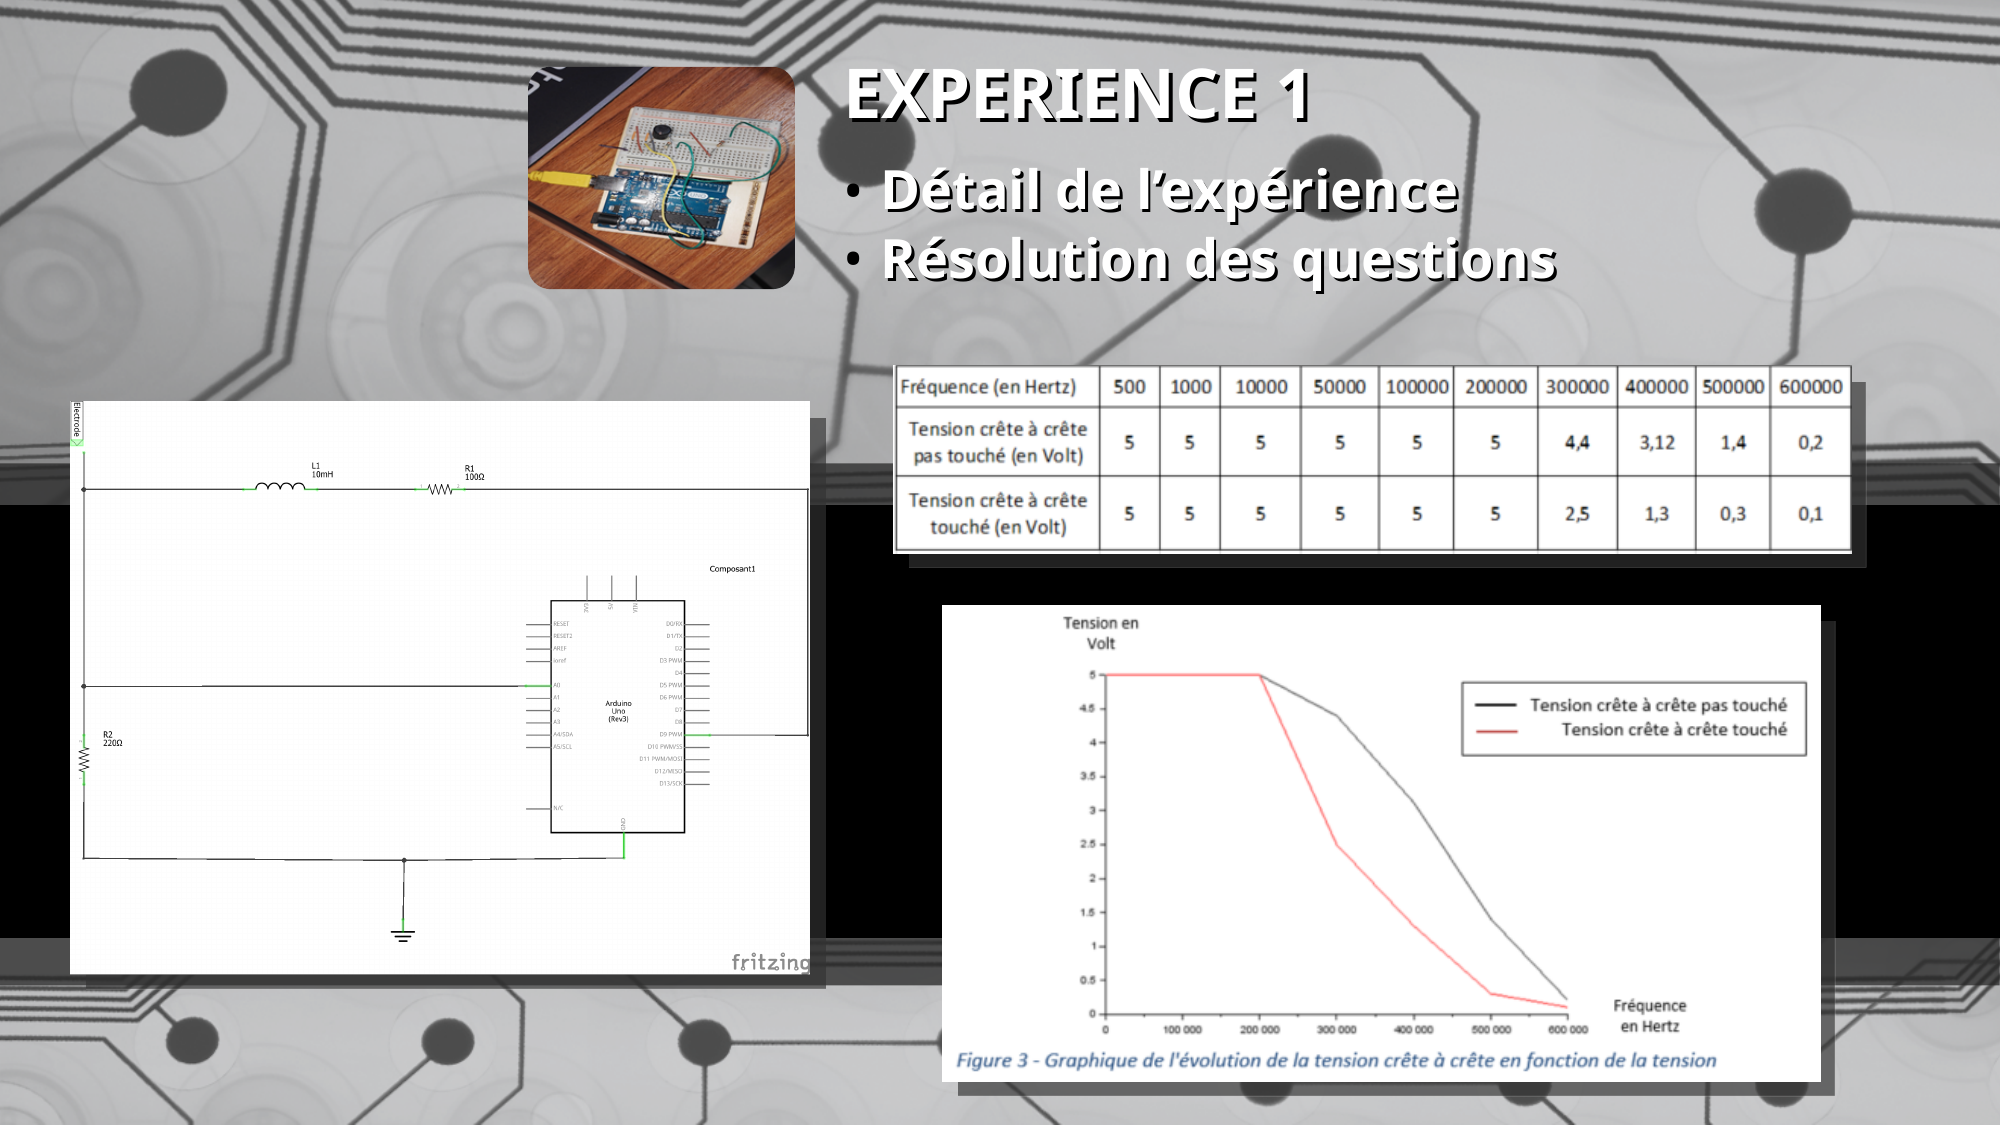

EXPERIENCE 1
Détail de l’expérience
Résolution des questions